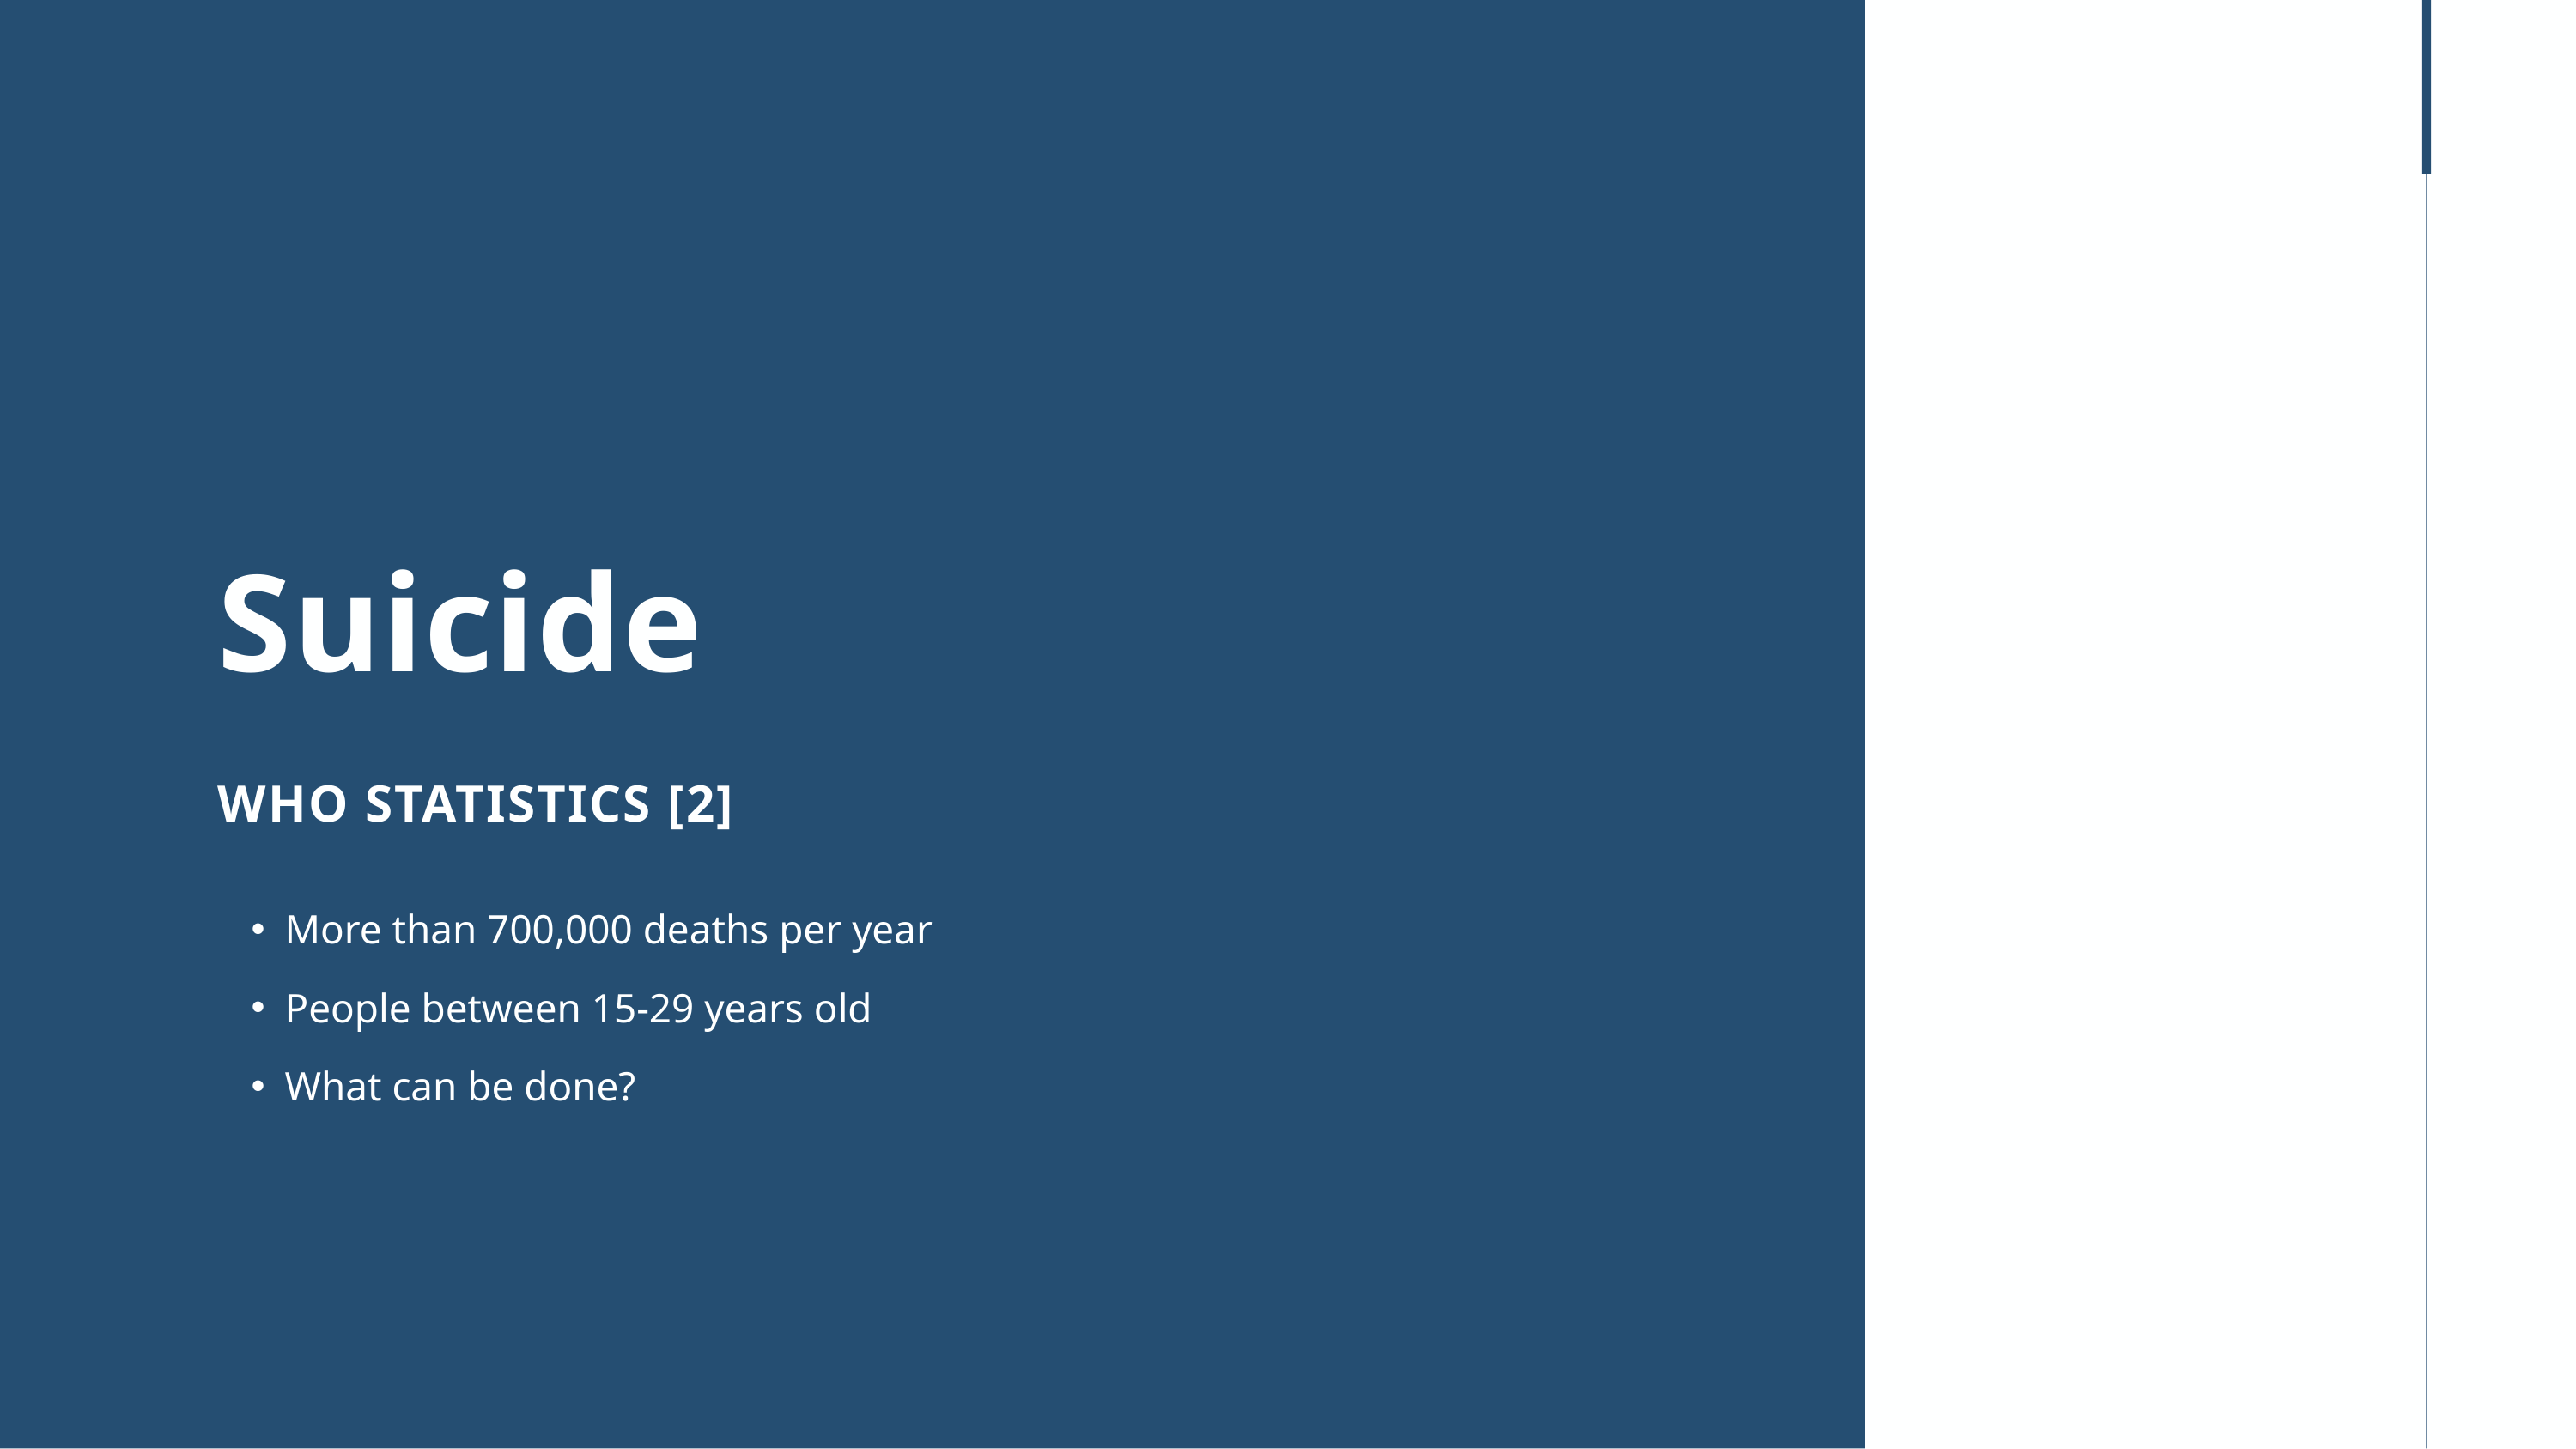

Suicide
WHO STATISTICS [2]
More than 700,000 deaths per year
People between 15-29 years old
What can be done?